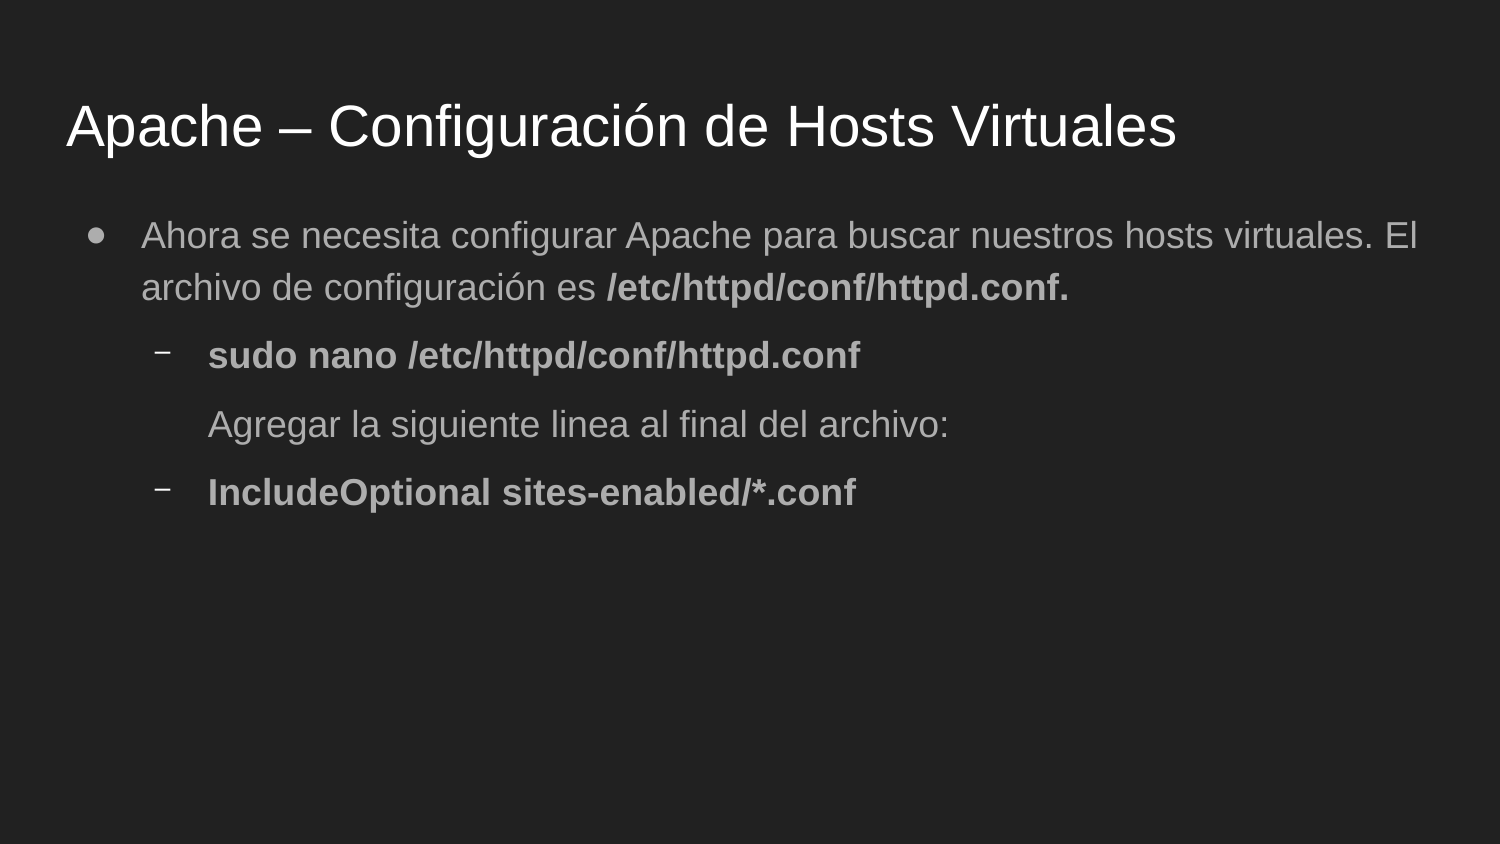

# Apache – Configuración de Hosts Virtuales
Ahora se necesita configurar Apache para buscar nuestros hosts virtuales. El archivo de configuración es /etc/httpd/conf/httpd.conf.
sudo nano /etc/httpd/conf/httpd.conf
Agregar la siguiente linea al final del archivo:
IncludeOptional sites-enabled/*.conf